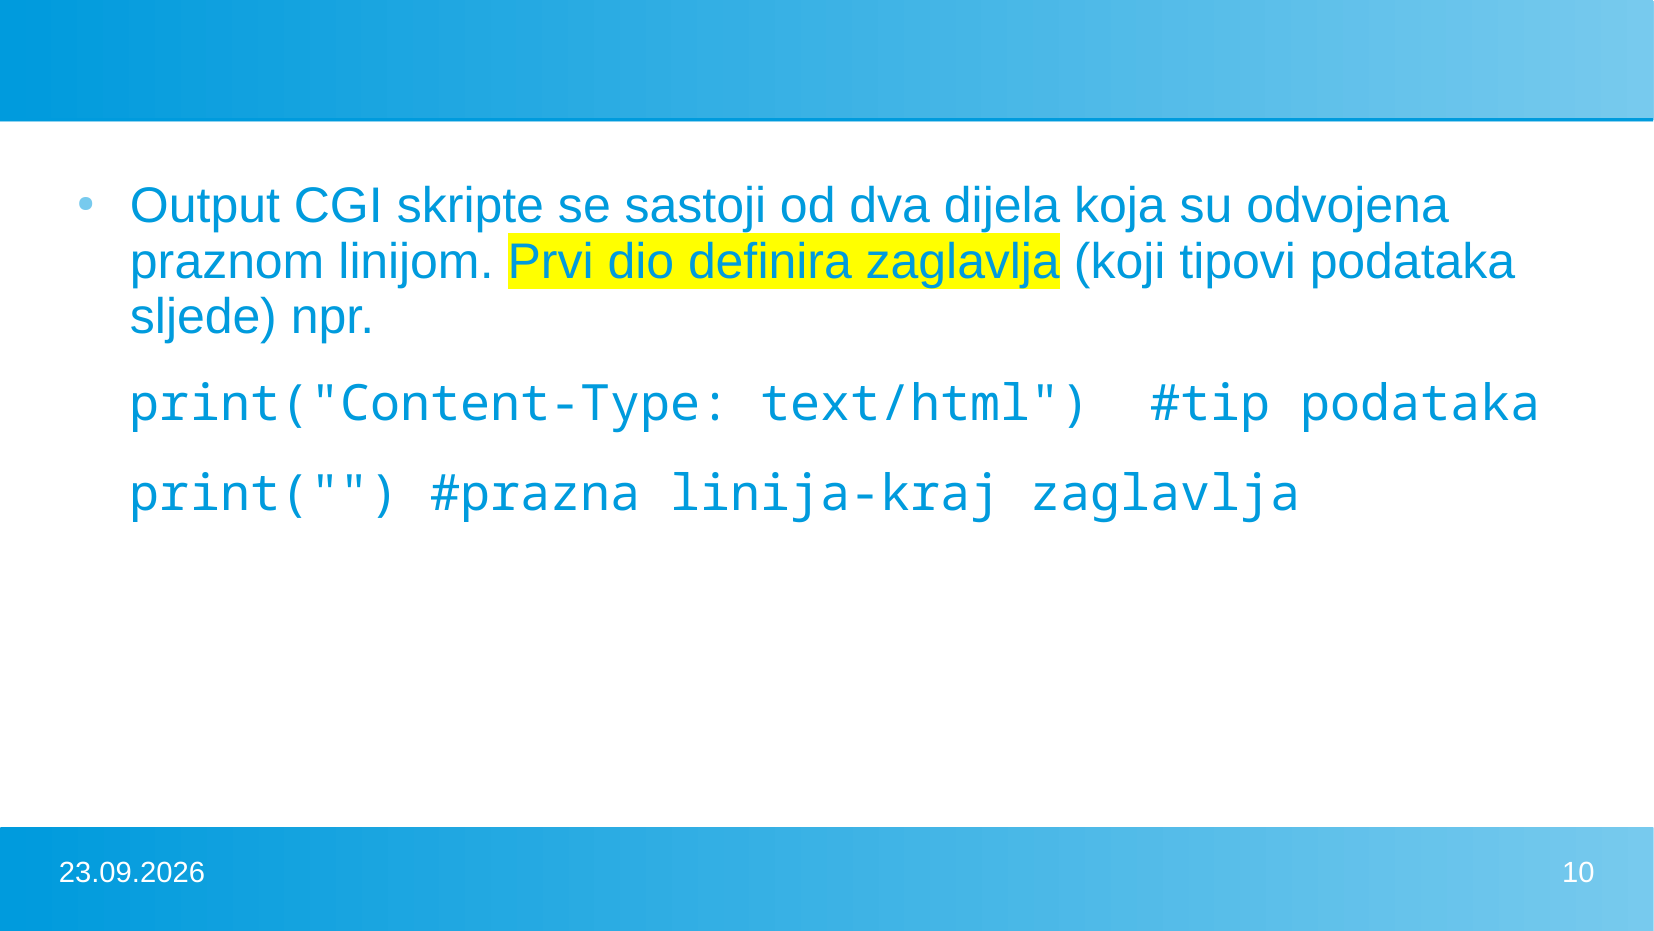

# Output CGI skripte se sastoji od dva dijela koja su odvojena praznom linijom. Prvi dio definira zaglavlja (koji tipovi podataka sljede) npr.
print("Content-Type: text/html") #tip podataka
print("") #prazna linija-kraj zaglavlja
10